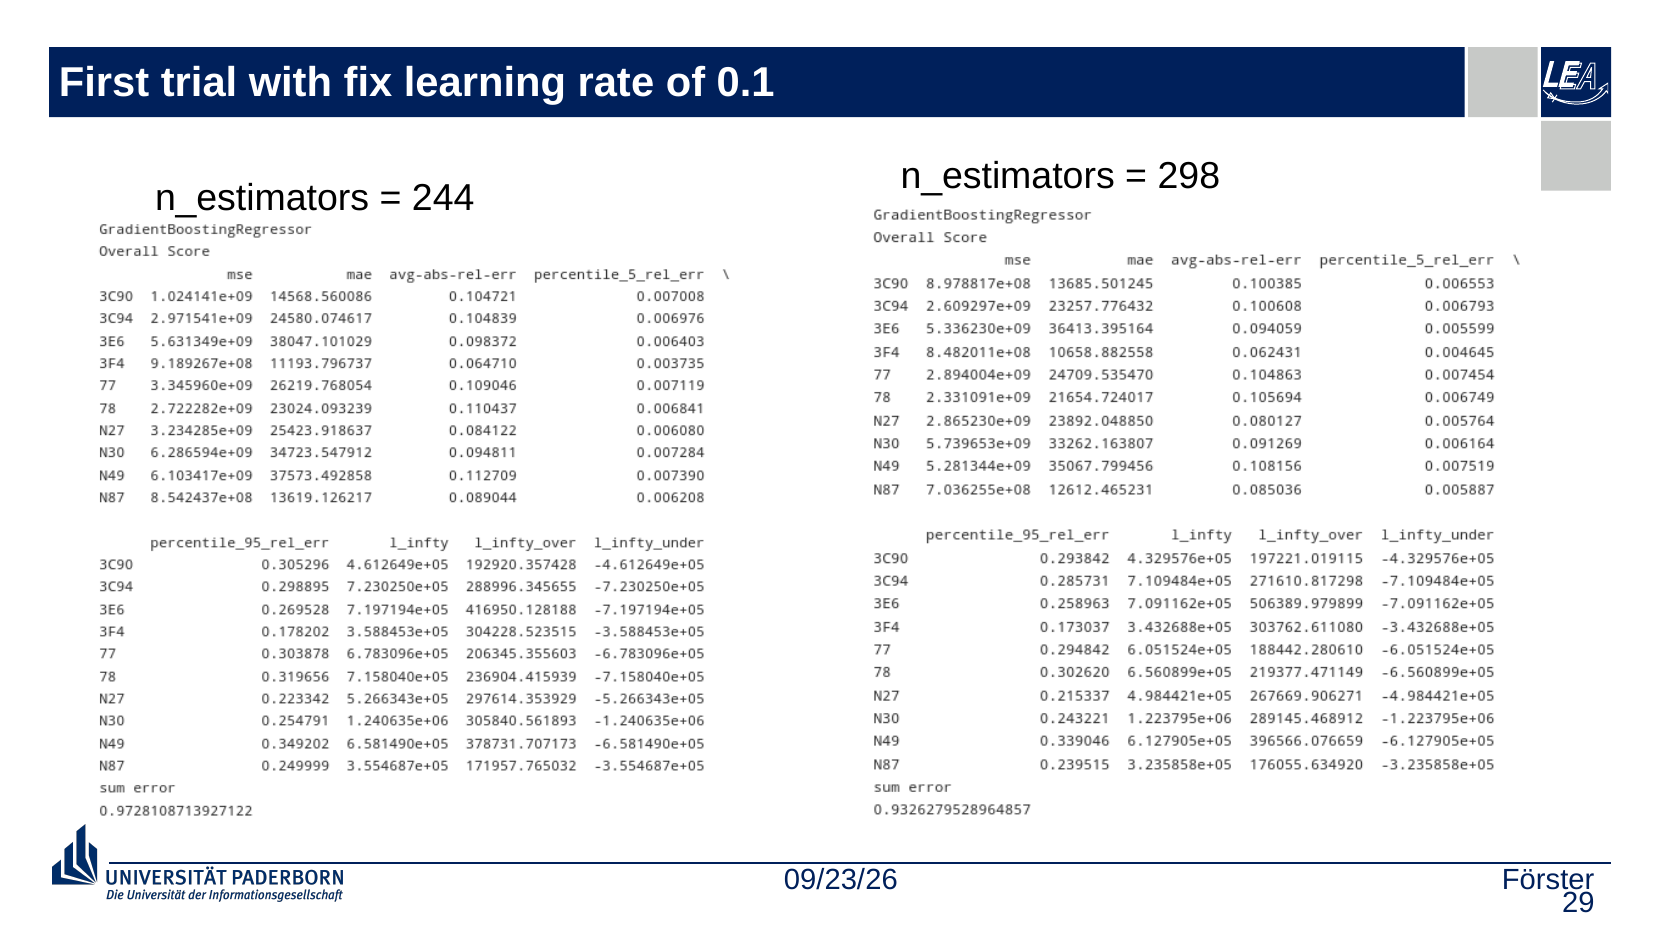

# First trial with fix learning rate of 0.1
n_estimators = 298
n_estimators = 244
Förster
29